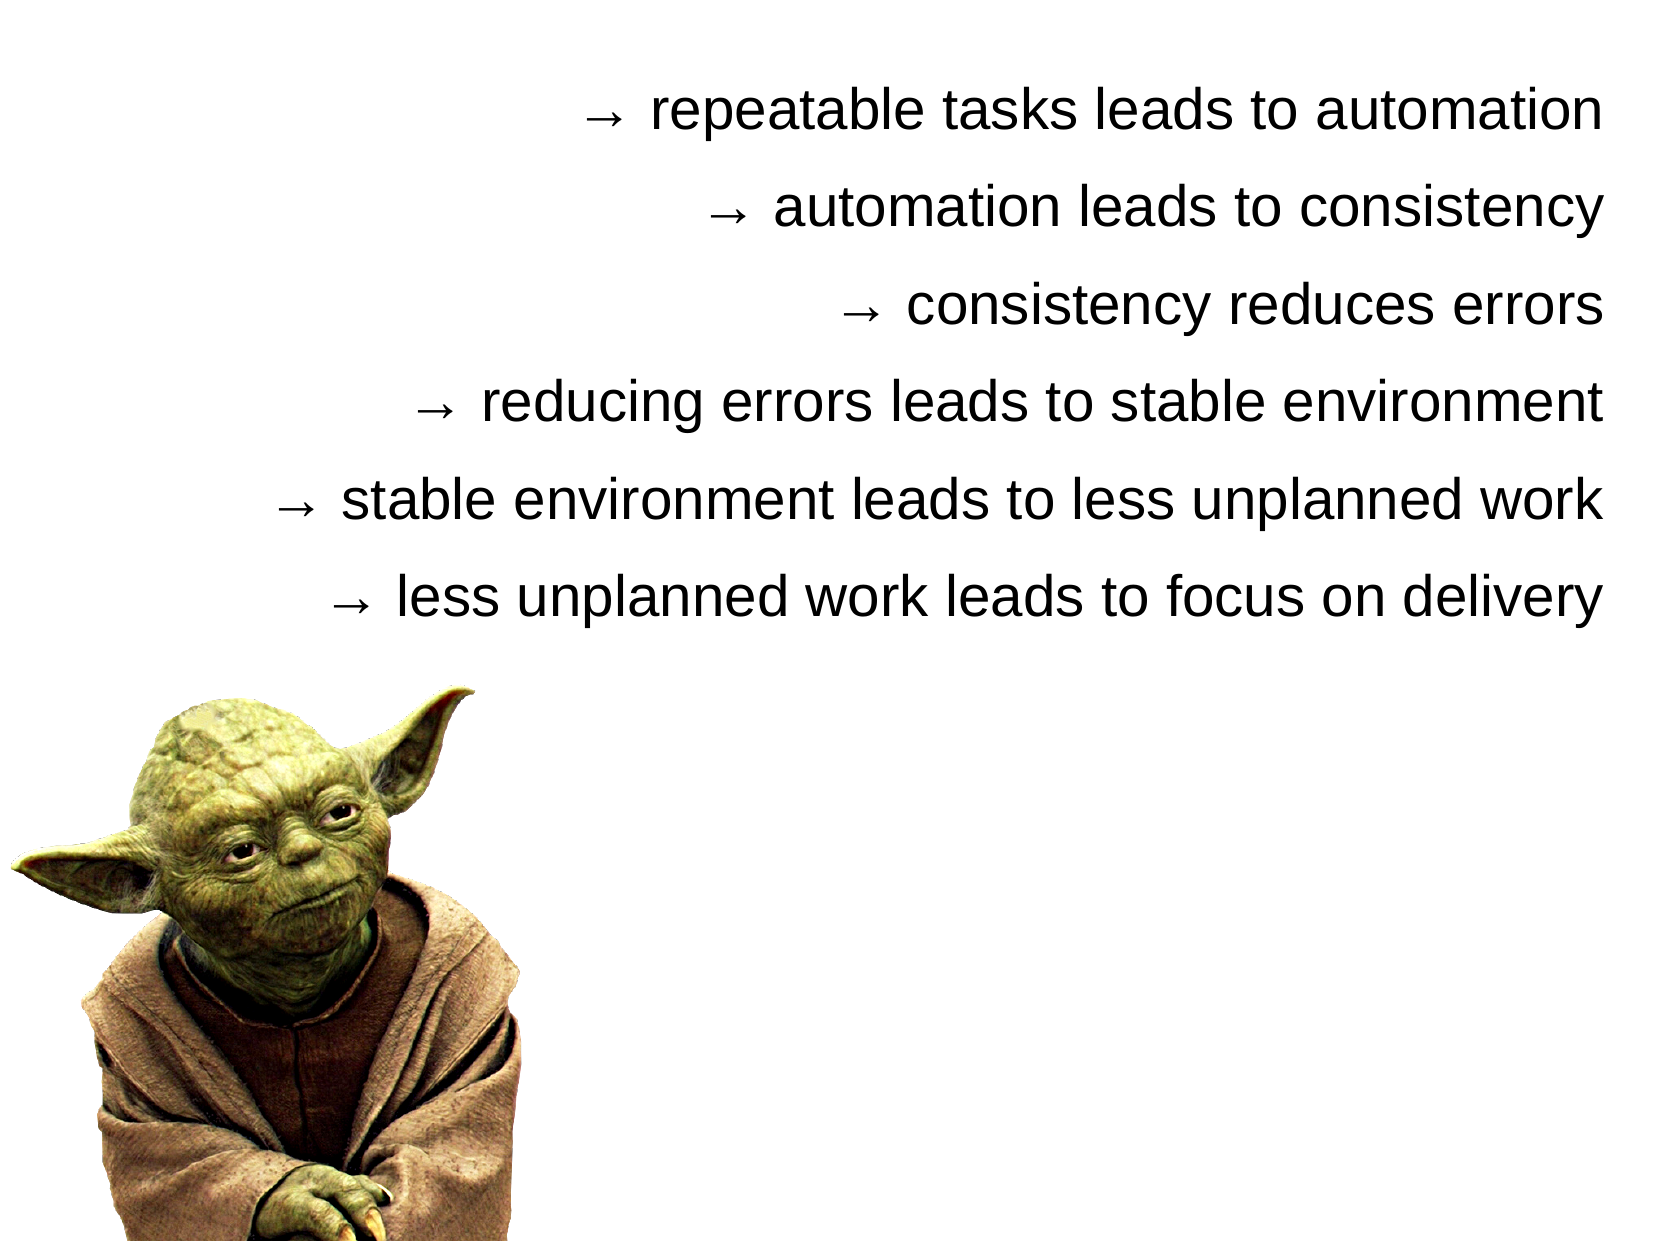

# → repeatable tasks leads to automation
→ automation leads to consistency
→ consistency reduces errors
→ reducing errors leads to stable environment
→ stable environment leads to less unplanned work
→ less unplanned work leads to focus on delivery